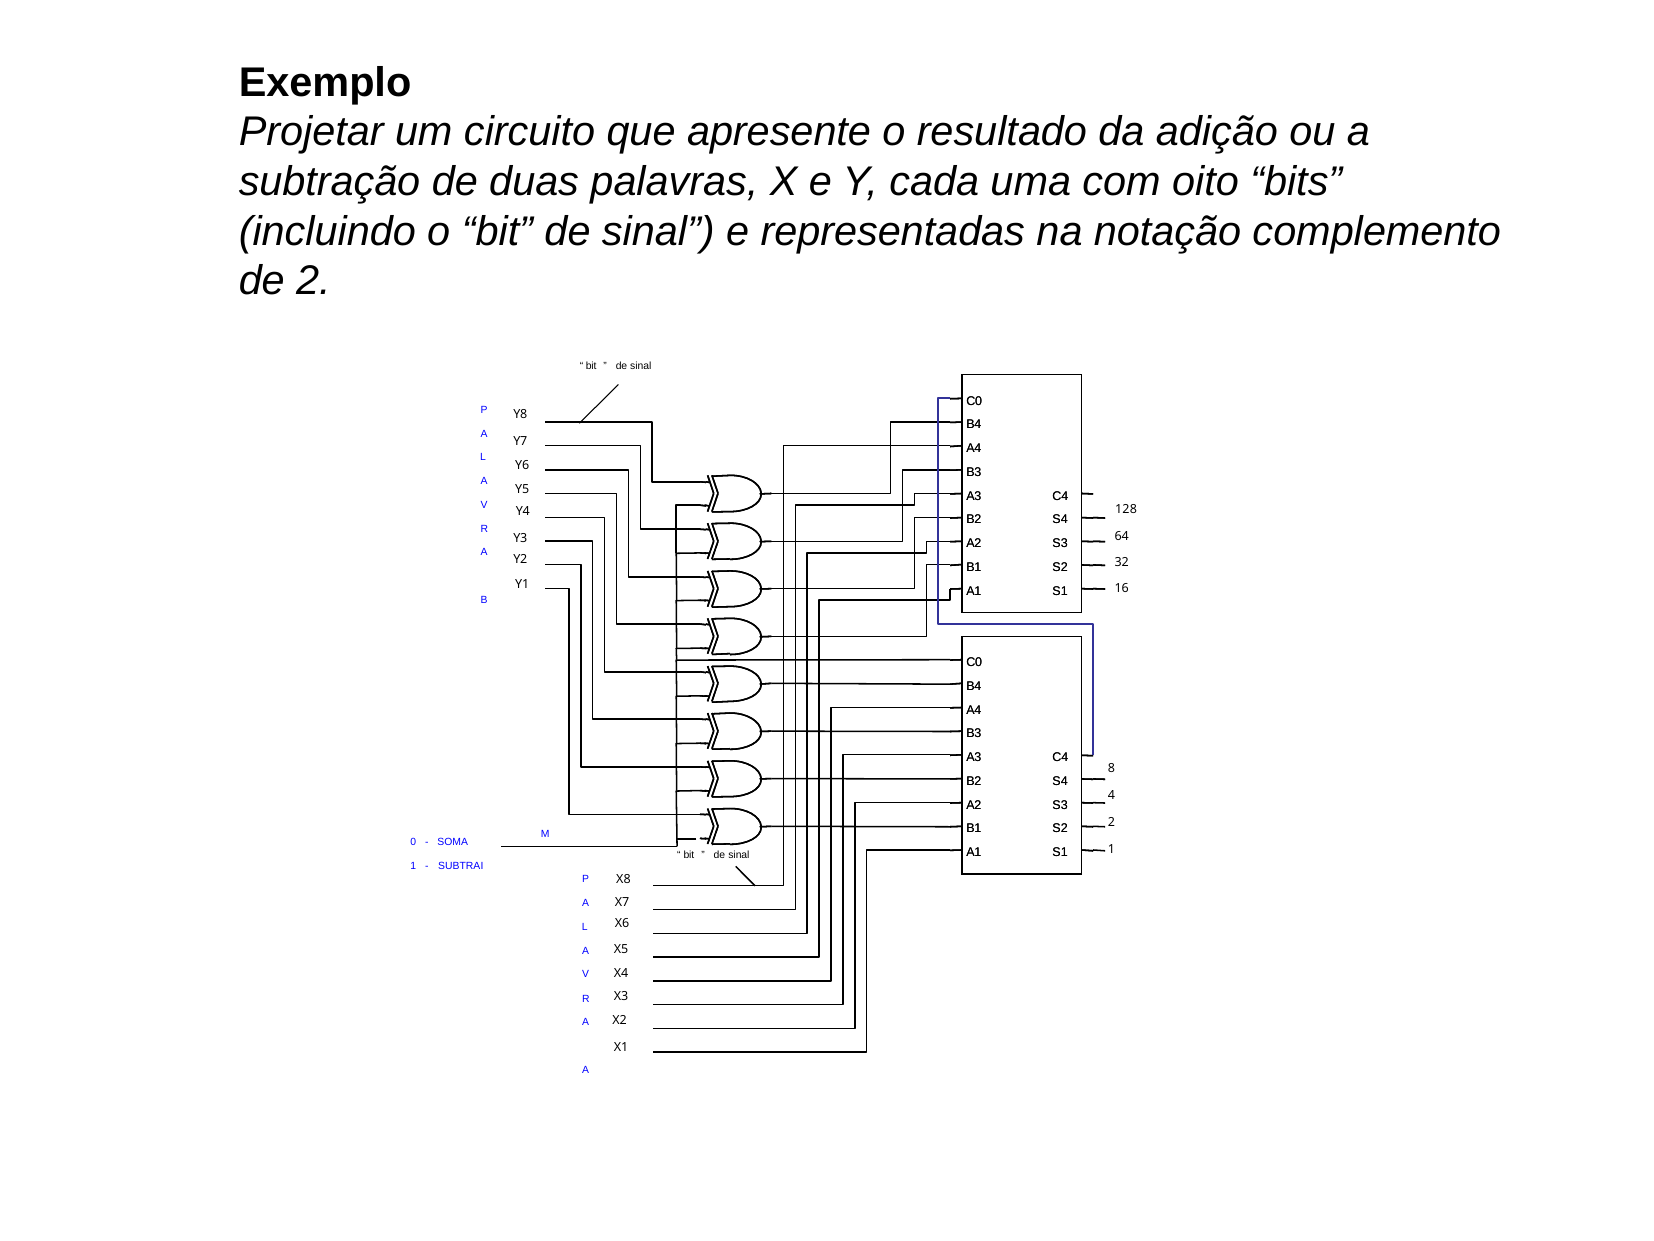

Exemplo
Projetar um circuito que apresente o resultado da adição ou a subtração de duas palavras, X e Y, cada uma com oito “bits” (incluindo o “bit” de sinal”) e representadas na notação complemento de 2.
“
bit
”
de sinal
C0
C0
P
Y8
B4
B4
A
Y7
A4
A4
L
Y6
B3
B3
A
Y5
A3
A3
C4
C4
V
128
Y4
B2
B2
S4
S4
R
64
Y3
A2
A2
S3
S3
A
Y2
32
B1
B1
S2
S2
Y1
16
A1
A1
S1
S1
B
C0
C0
B4
B4
A4
A4
B3
B3
A3
A3
C4
C4
8
B2
B2
S4
S4
4
A2
A2
S3
S3
2
B1
B1
S2
S2
M
0
-
SOMA
1
A1
A1
S1
S1
“
bit
”
de sinal
1
-
SUBTRAI
X8
P
X7
A
X6
L
X5
A
X4
V
X3
R
X2
A
X1
A